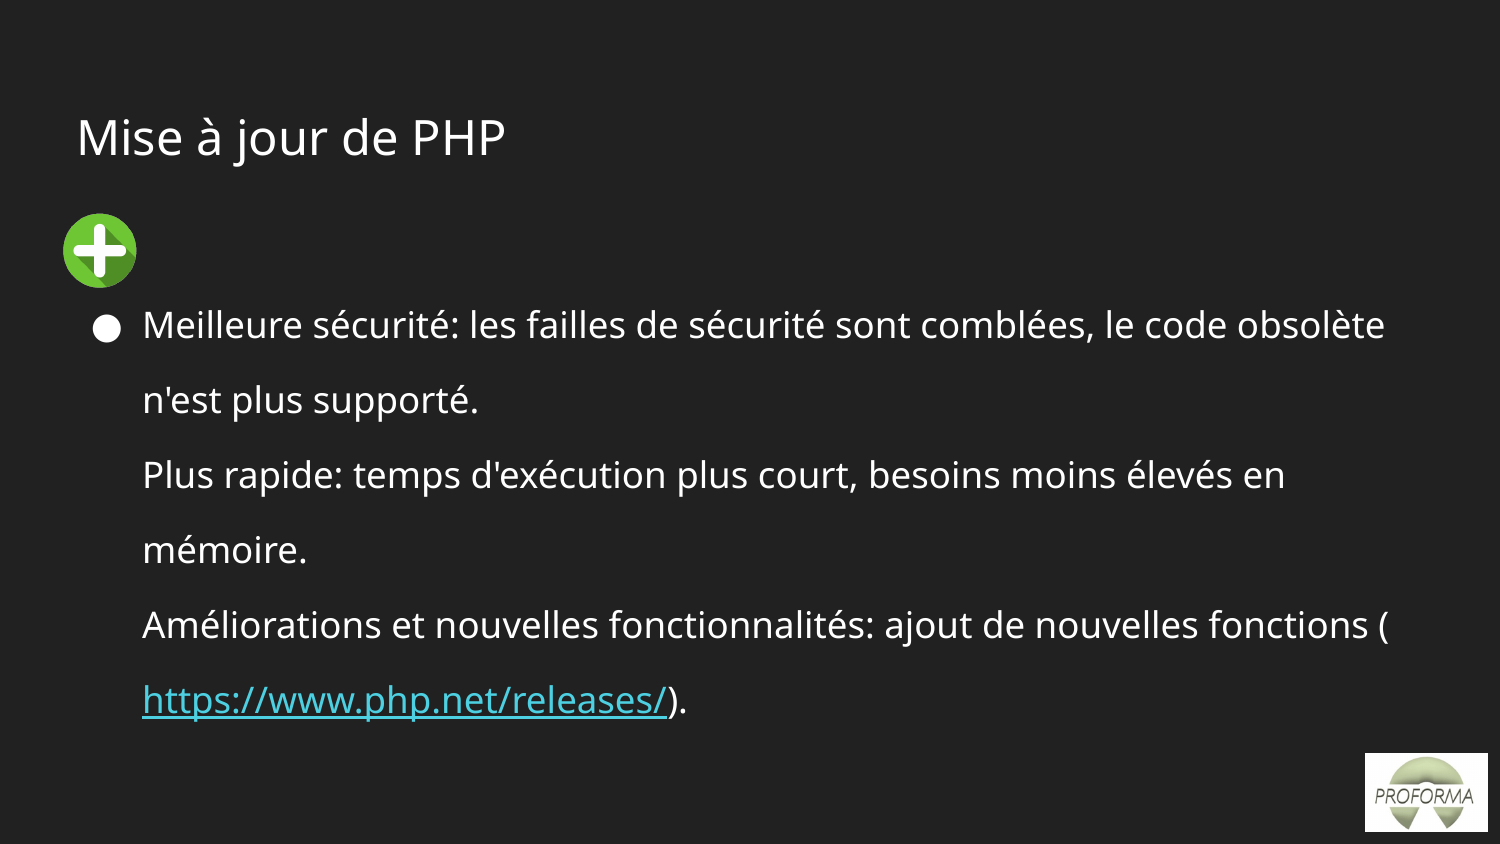

# Mise à jour de PHP
Meilleure sécurité: les failles de sécurité sont comblées, le code obsolète n'est plus supporté.
Plus rapide: temps d'exécution plus court, besoins moins élevés en mémoire.
Améliorations et nouvelles fonctionnalités: ajout de nouvelles fonctions (https://www.php.net/releases/).